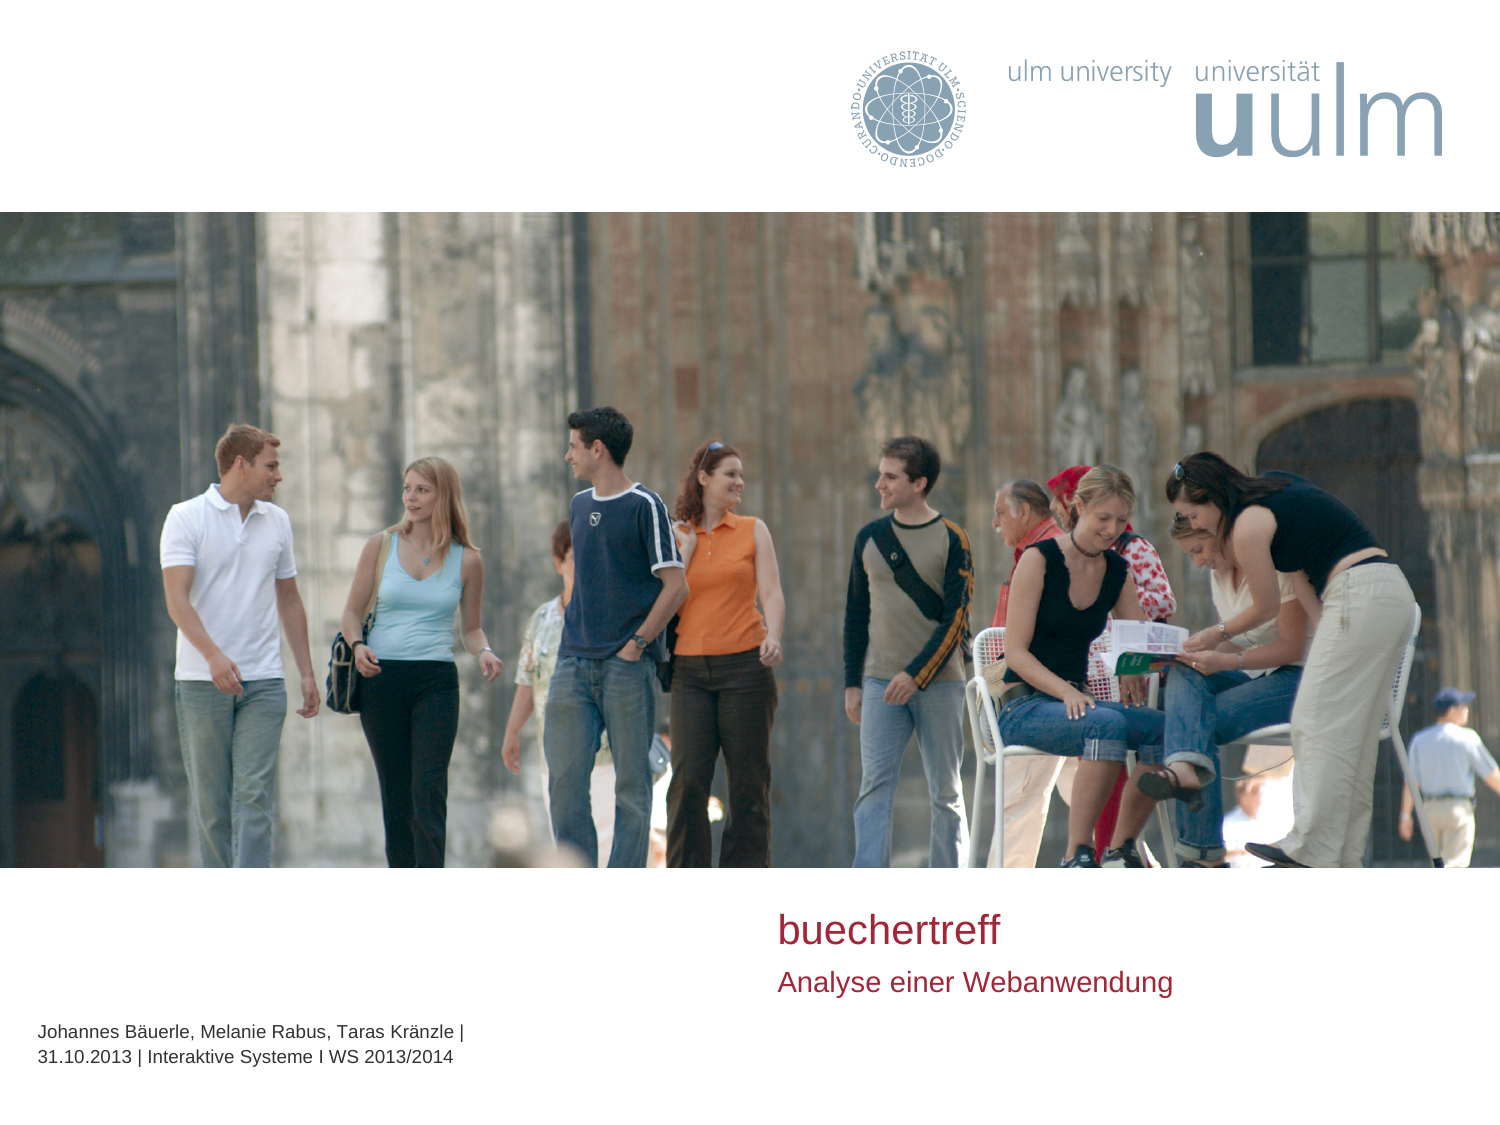

buechertreff
Analyse einer Webanwendung
Johannes Bäuerle, Melanie Rabus, Taras Kränzle | 31.10.2013 | Interaktive Systeme I WS 2013/2014